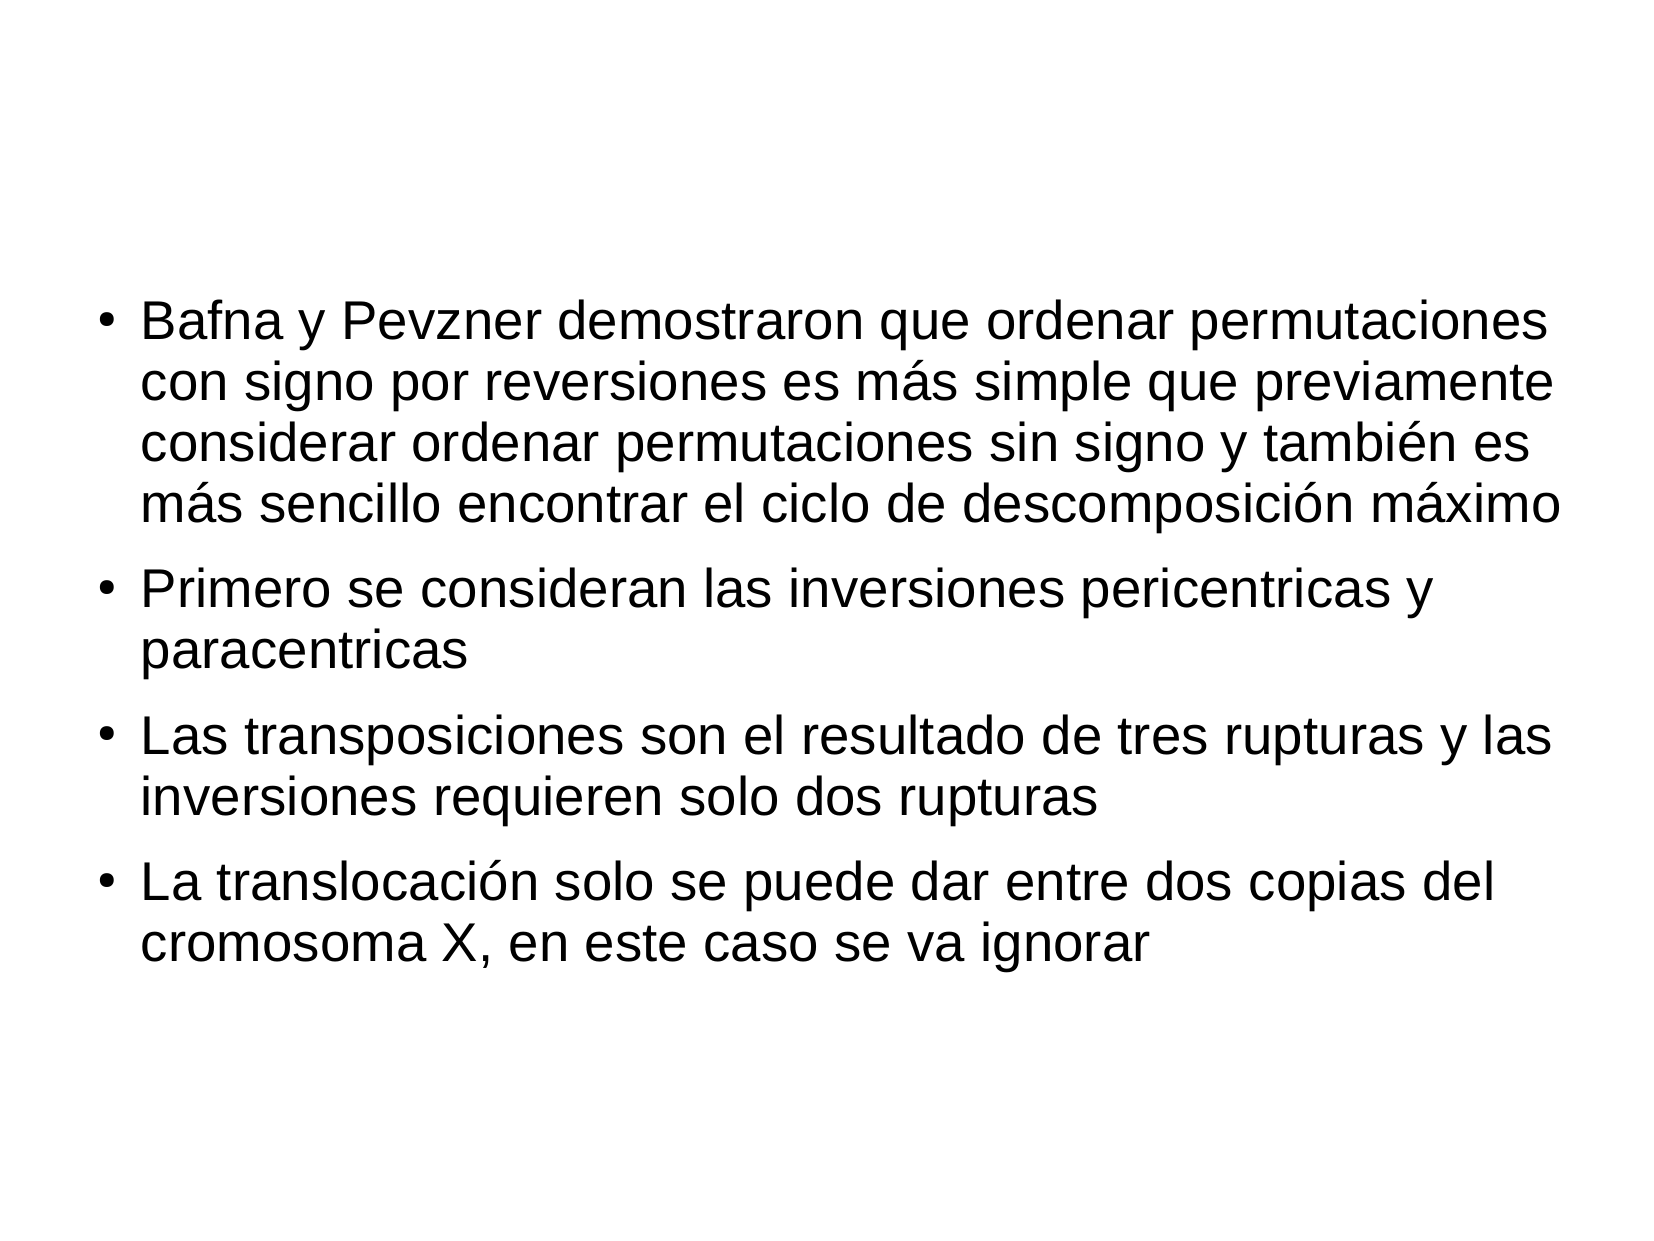

#
Bafna y Pevzner demostraron que ordenar permutaciones con signo por reversiones es más simple que previamente considerar ordenar permutaciones sin signo y también es más sencillo encontrar el ciclo de descomposición máximo
Primero se consideran las inversiones pericentricas y paracentricas
Las transposiciones son el resultado de tres rupturas y las inversiones requieren solo dos rupturas
La translocación solo se puede dar entre dos copias del cromosoma X, en este caso se va ignorar